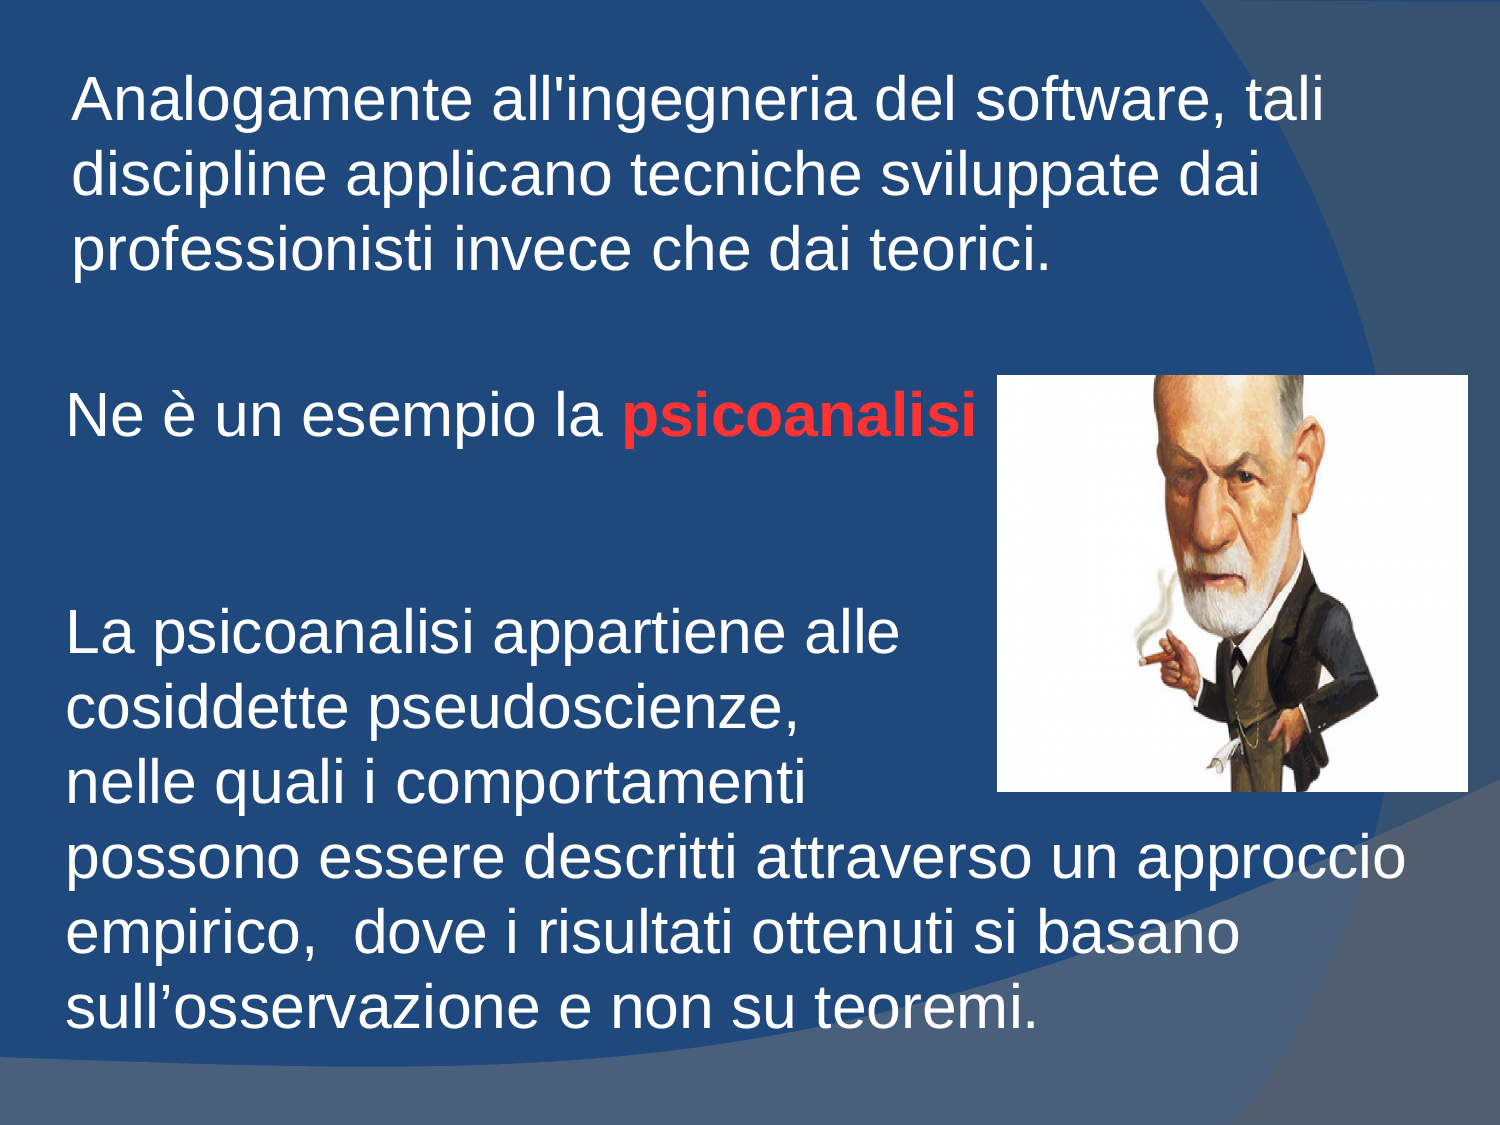

# Analogamente all'ingegneria del software, tali discipline applicano tecniche sviluppate dai professionisti invece che dai teorici.
Ne è un esempio la psicoanalisi
La psicoanalisi appartiene alle
cosiddette pseudoscienze,
nelle quali i comportamenti
possono essere descritti attraverso un approccio empirico, dove i risultati ottenuti si basano sull’osservazione e non su teoremi.